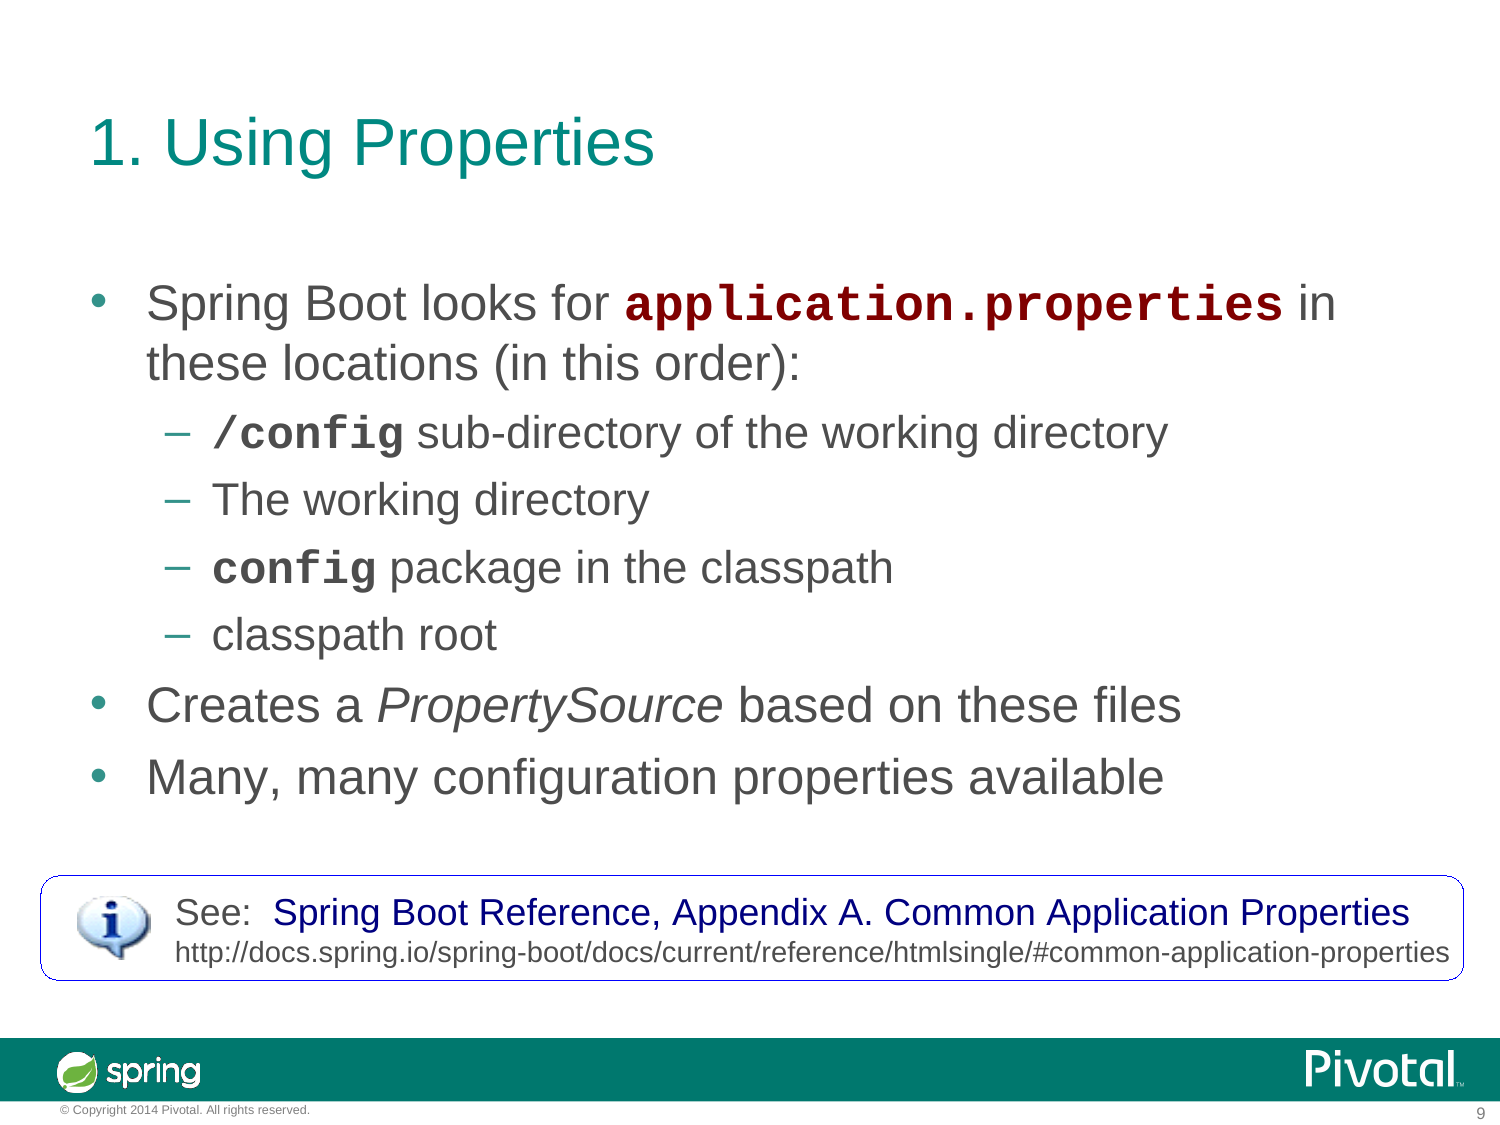

# 1. Using Properties
Spring Boot looks for application.properties in these locations (in this order):
/config sub-directory of the working directory
The working directory
config package in the classpath
classpath root
Creates a PropertySource based on these files
Many, many configuration properties available
See: Spring Boot Reference, Appendix A. Common Application Properties
http://docs.spring.io/spring-boot/docs/current/reference/htmlsingle/#common-application-properties